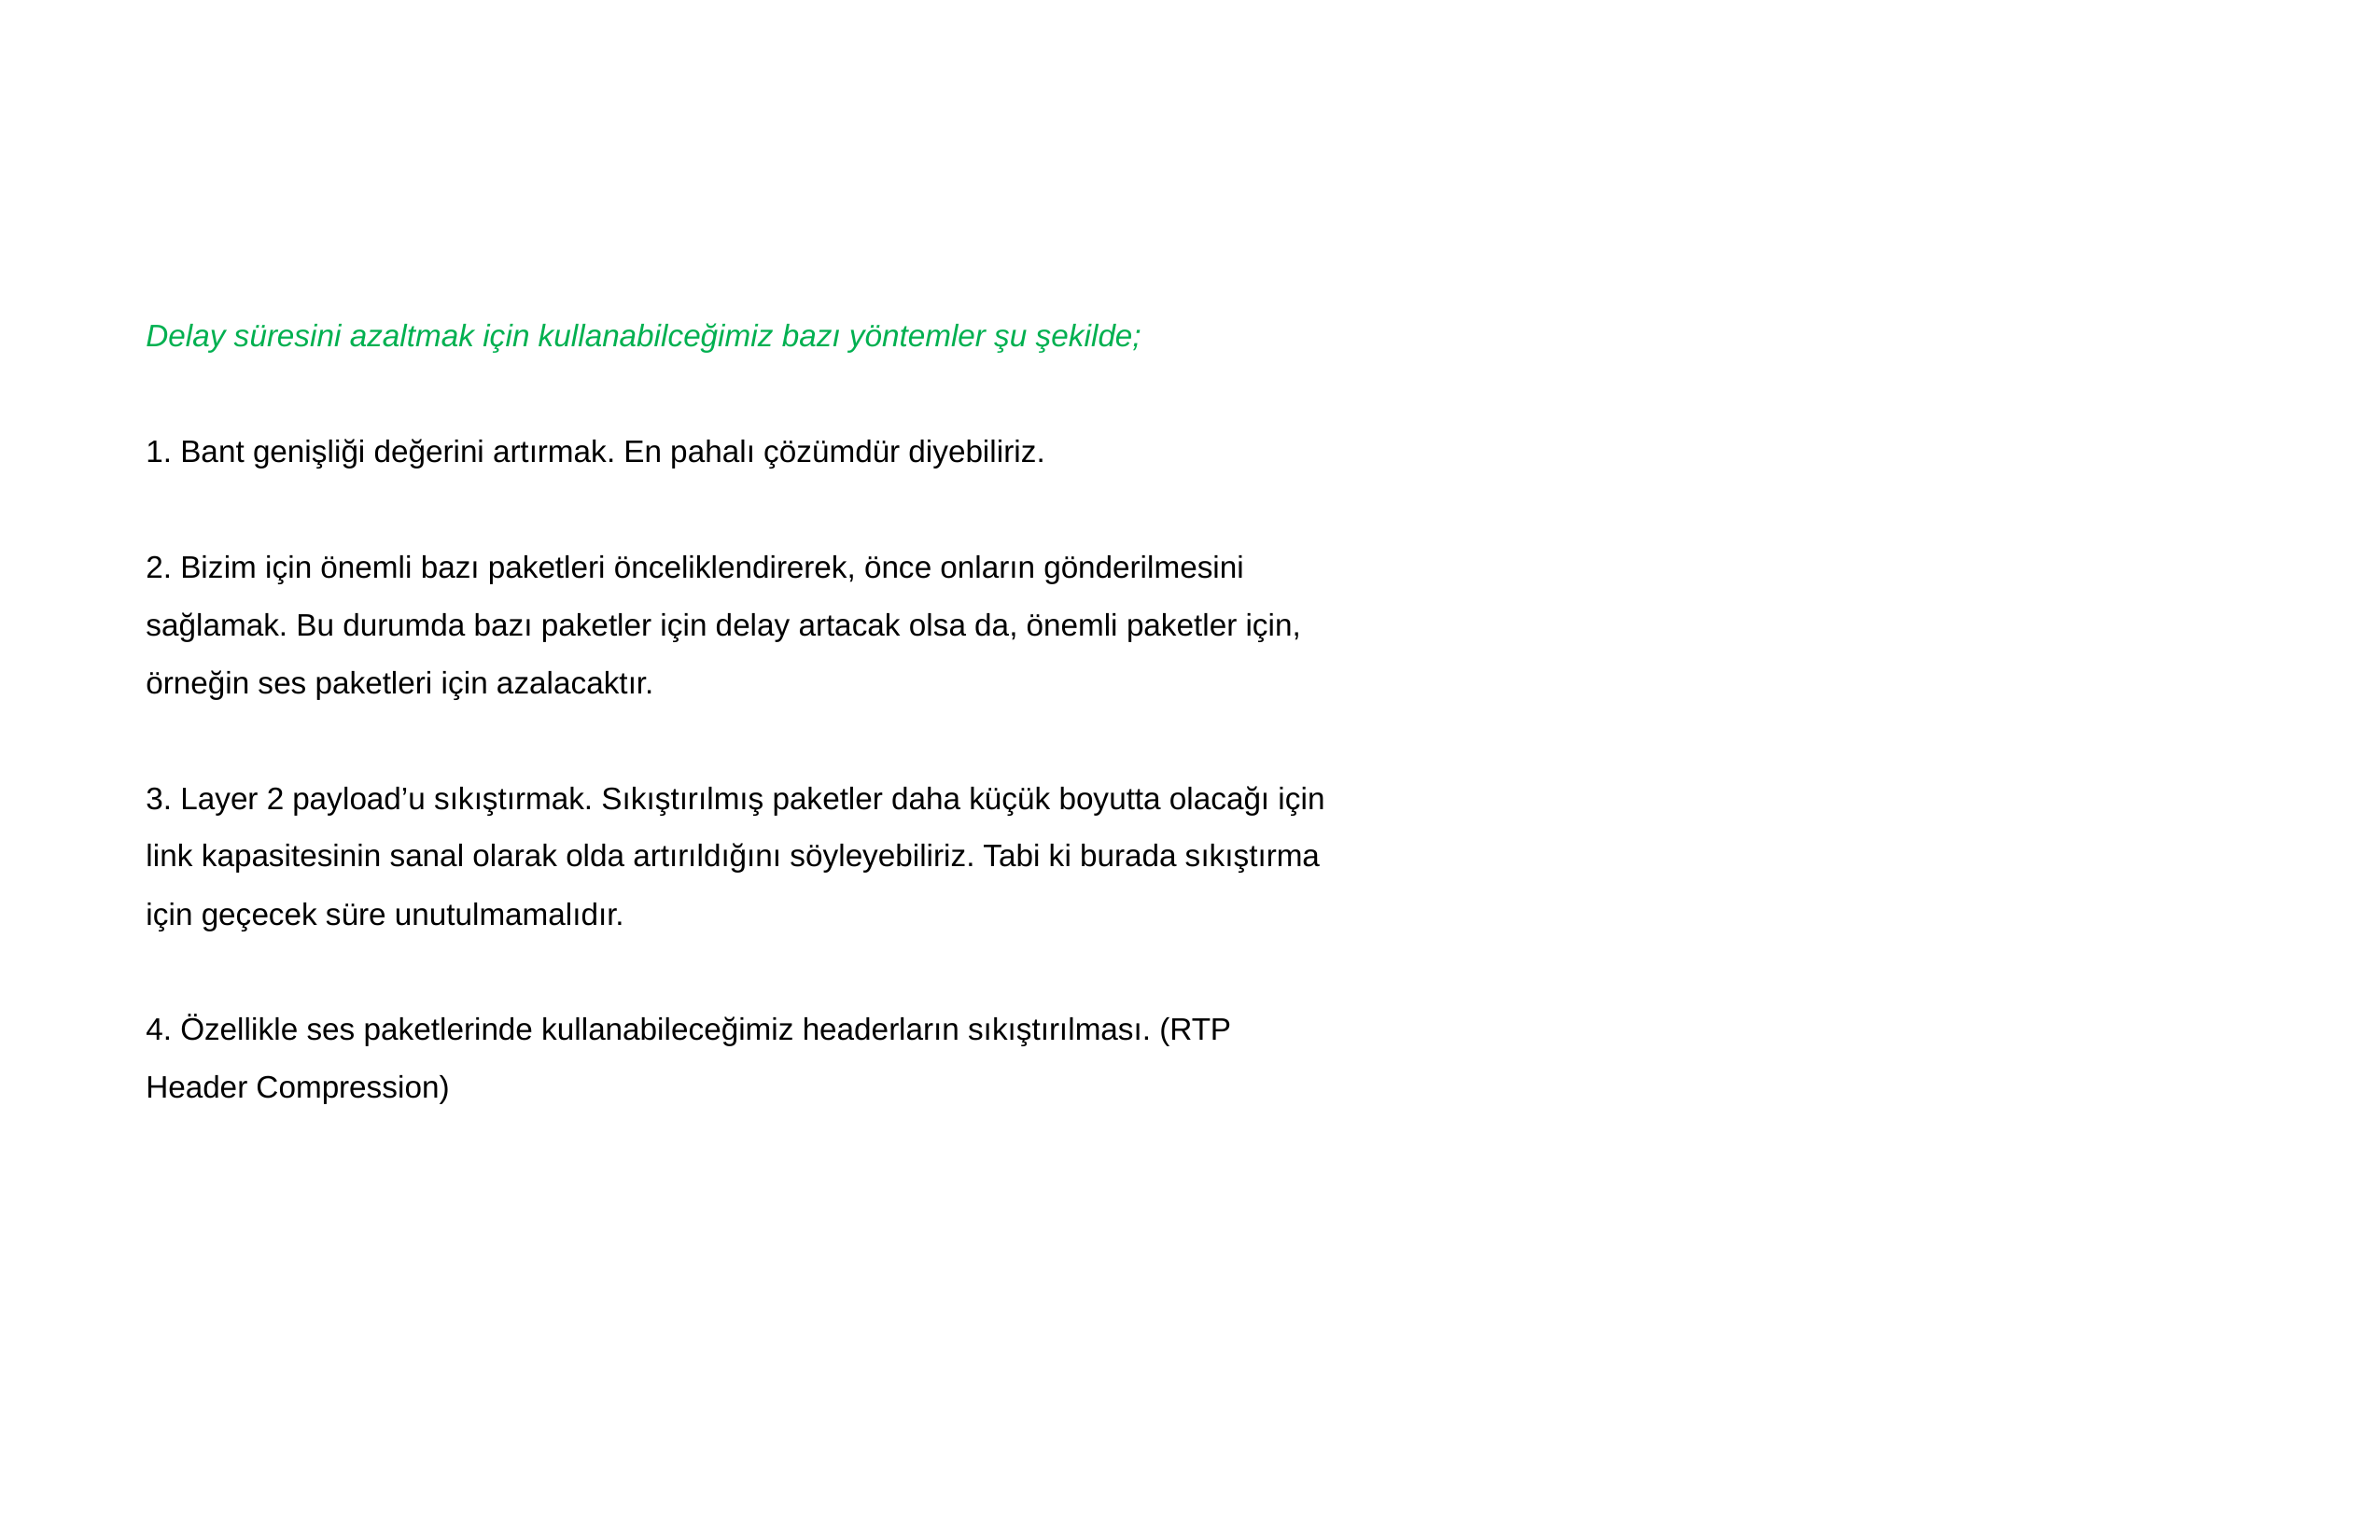

Delay süresini azaltmak için kullanabilceğimiz bazı yöntemler şu şekilde;
1. Bant genişliği değerini artırmak. En pahalı çözümdür diyebiliriz.
2. Bizim için önemli bazı paketleri önceliklendirerek, önce onların gönderilmesini
sağlamak. Bu durumda bazı paketler için delay artacak olsa da, önemli paketler için,
örneğin ses paketleri için azalacaktır.
3. Layer 2 payload’u sıkıştırmak. Sıkıştırılmış paketler daha küçük boyutta olacağı için
link kapasitesinin sanal olarak olda artırıldığını söyleyebiliriz. Tabi ki burada sıkıştırma
için geçecek süre unutulmamalıdır.
4. Özellikle ses paketlerinde kullanabileceğimiz headerların sıkıştırılması. (RTP
Header Compression)